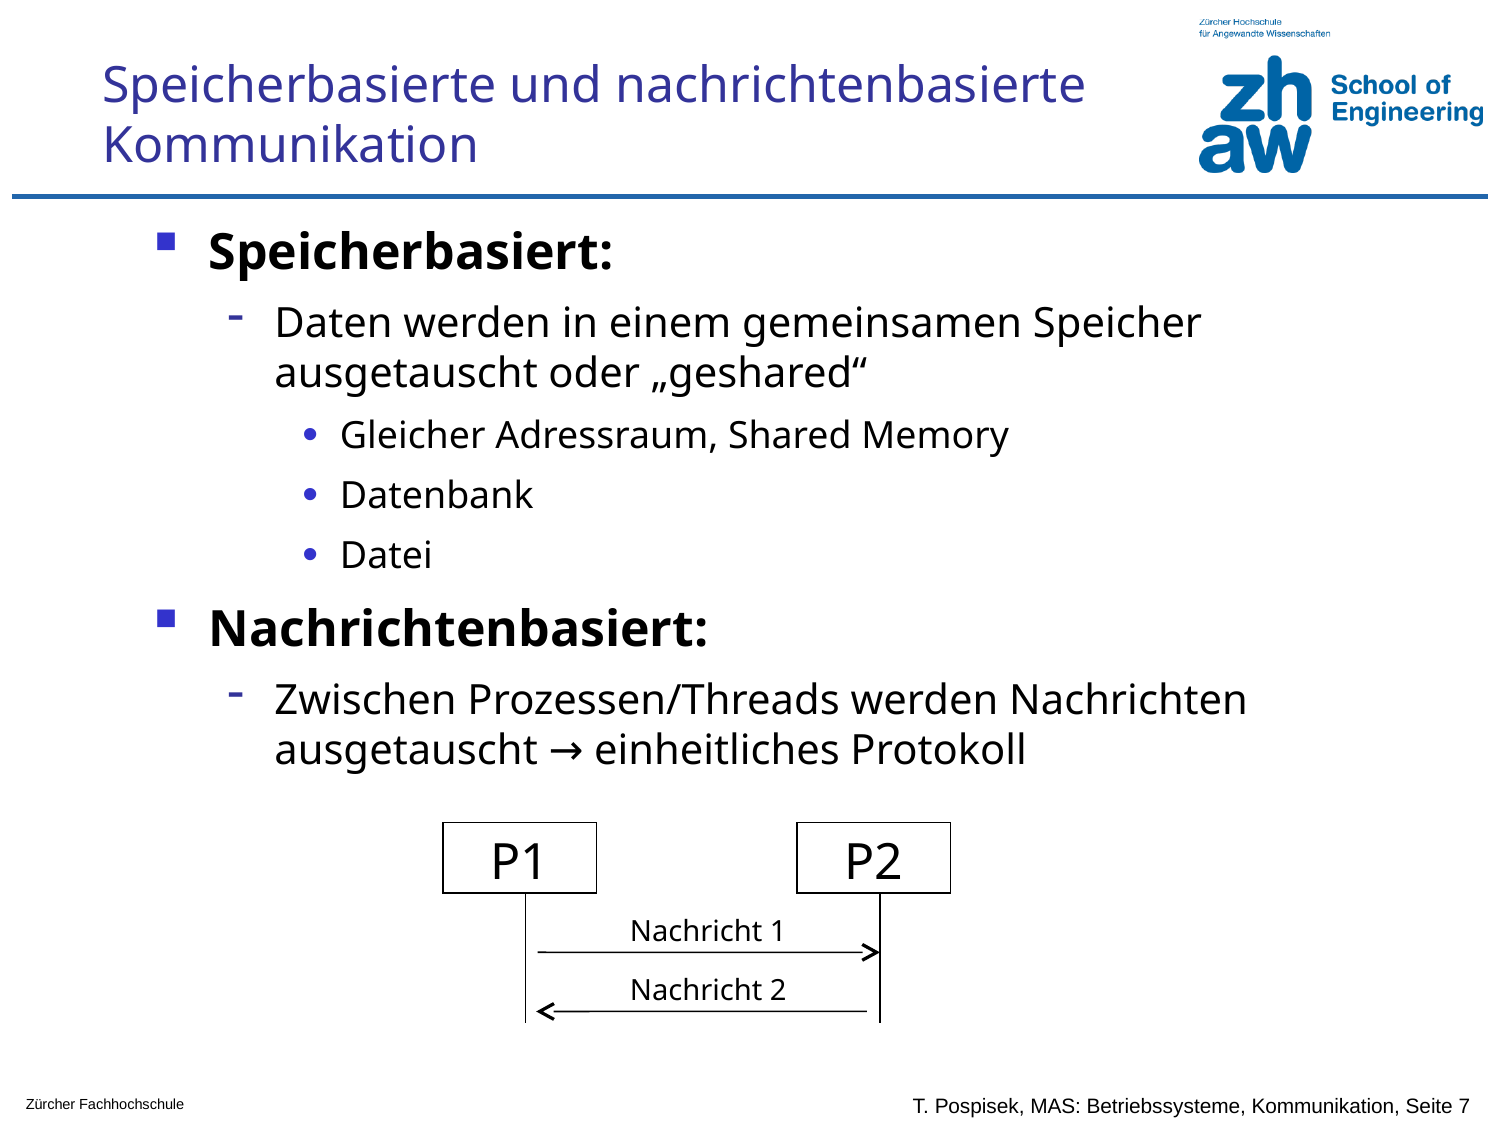

Speicherbasierte und nachrichtenbasierte Kommunikation
# Speicherbasiert:
Daten werden in einem gemeinsamen Speicher ausgetauscht oder „geshared“
Gleicher Adressraum, Shared Memory
Datenbank
Datei
Nachrichtenbasiert:
Zwischen Prozessen/Threads werden Nachrichten ausgetauscht → einheitliches Protokoll
P1
P2
Nachricht 1
Nachricht 2